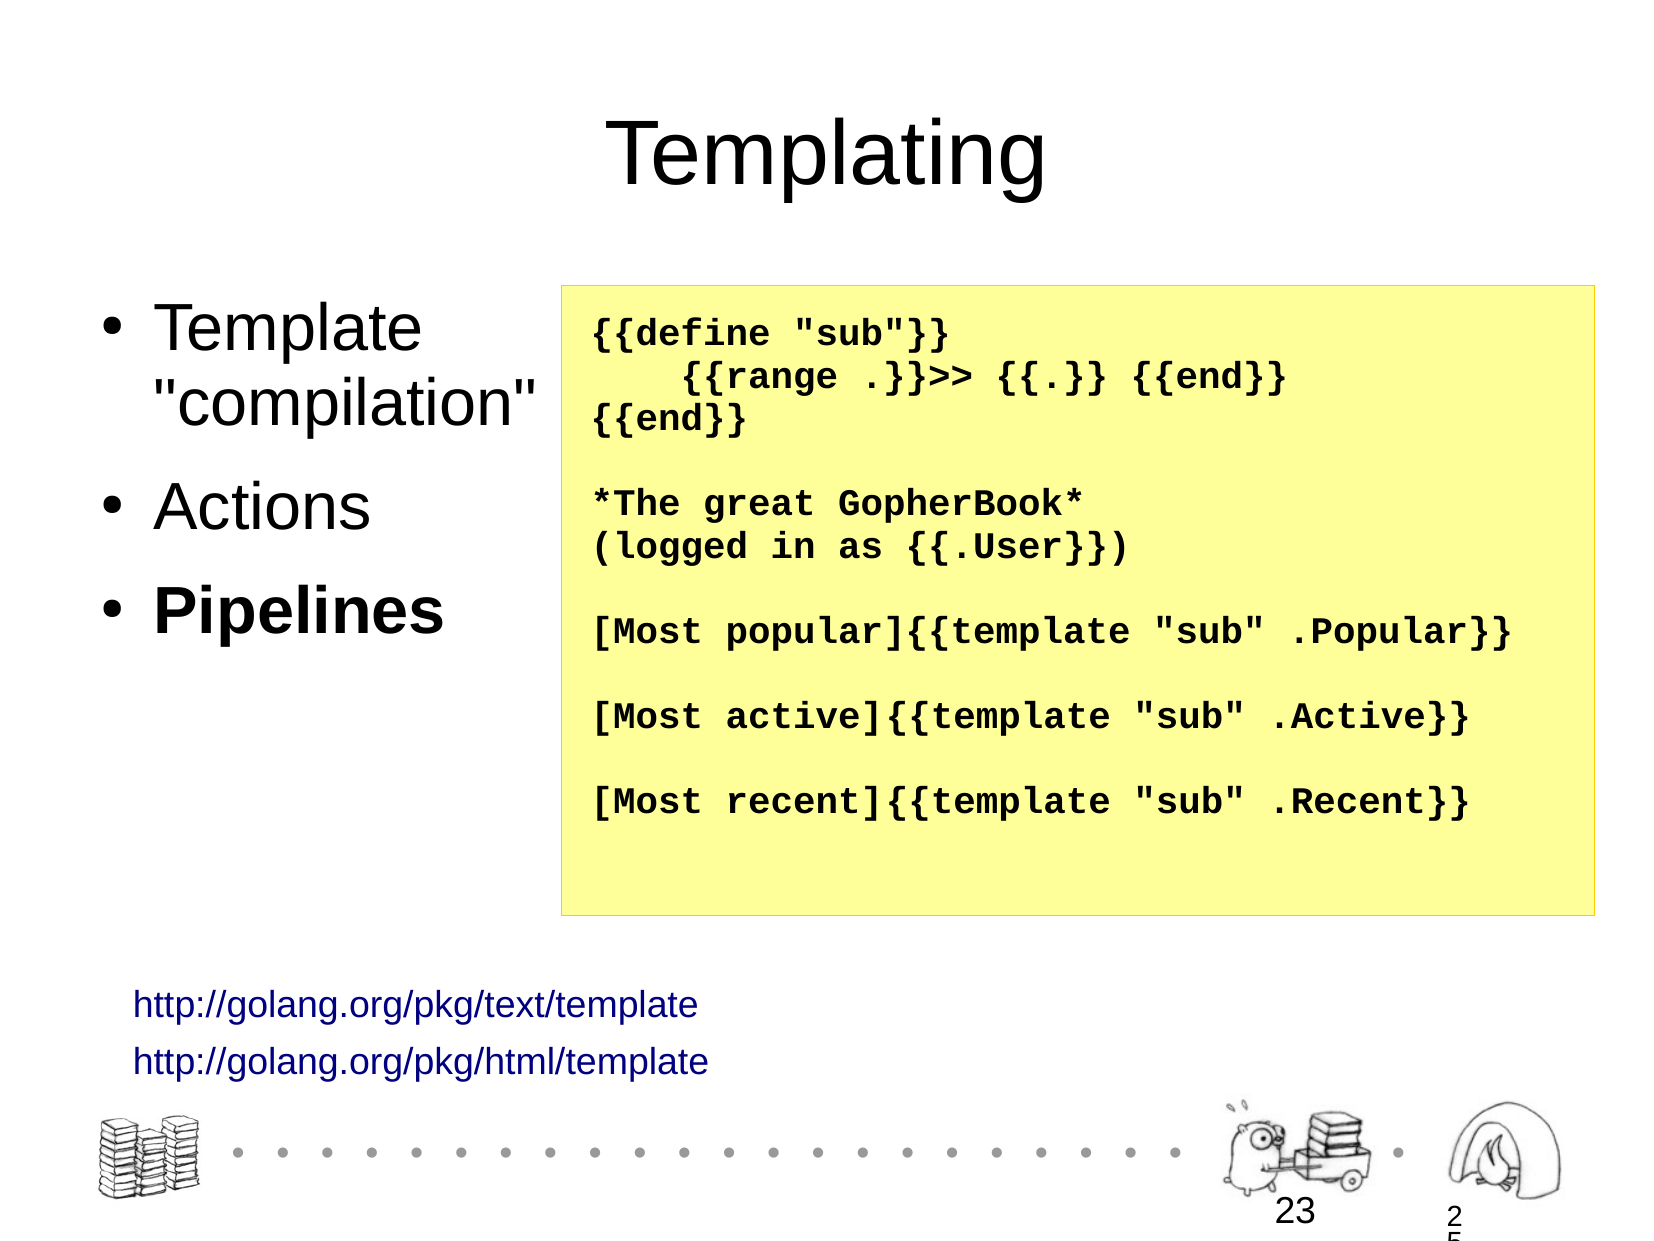

# Templating
{{define "sub"}}
 {{range .}}>> {{.}} {{end}}
{{end}}
*The great GopherBook*
(logged in as {{.User}})
[Most popular]{{template "sub" .Popular}}
[Most active]	{{template "sub" .Active}}
[Most recent]	{{template "sub" .Recent}}
Template "compilation"
Actions
Pipelines
http://golang.org/pkg/text/template
http://golang.org/pkg/html/template